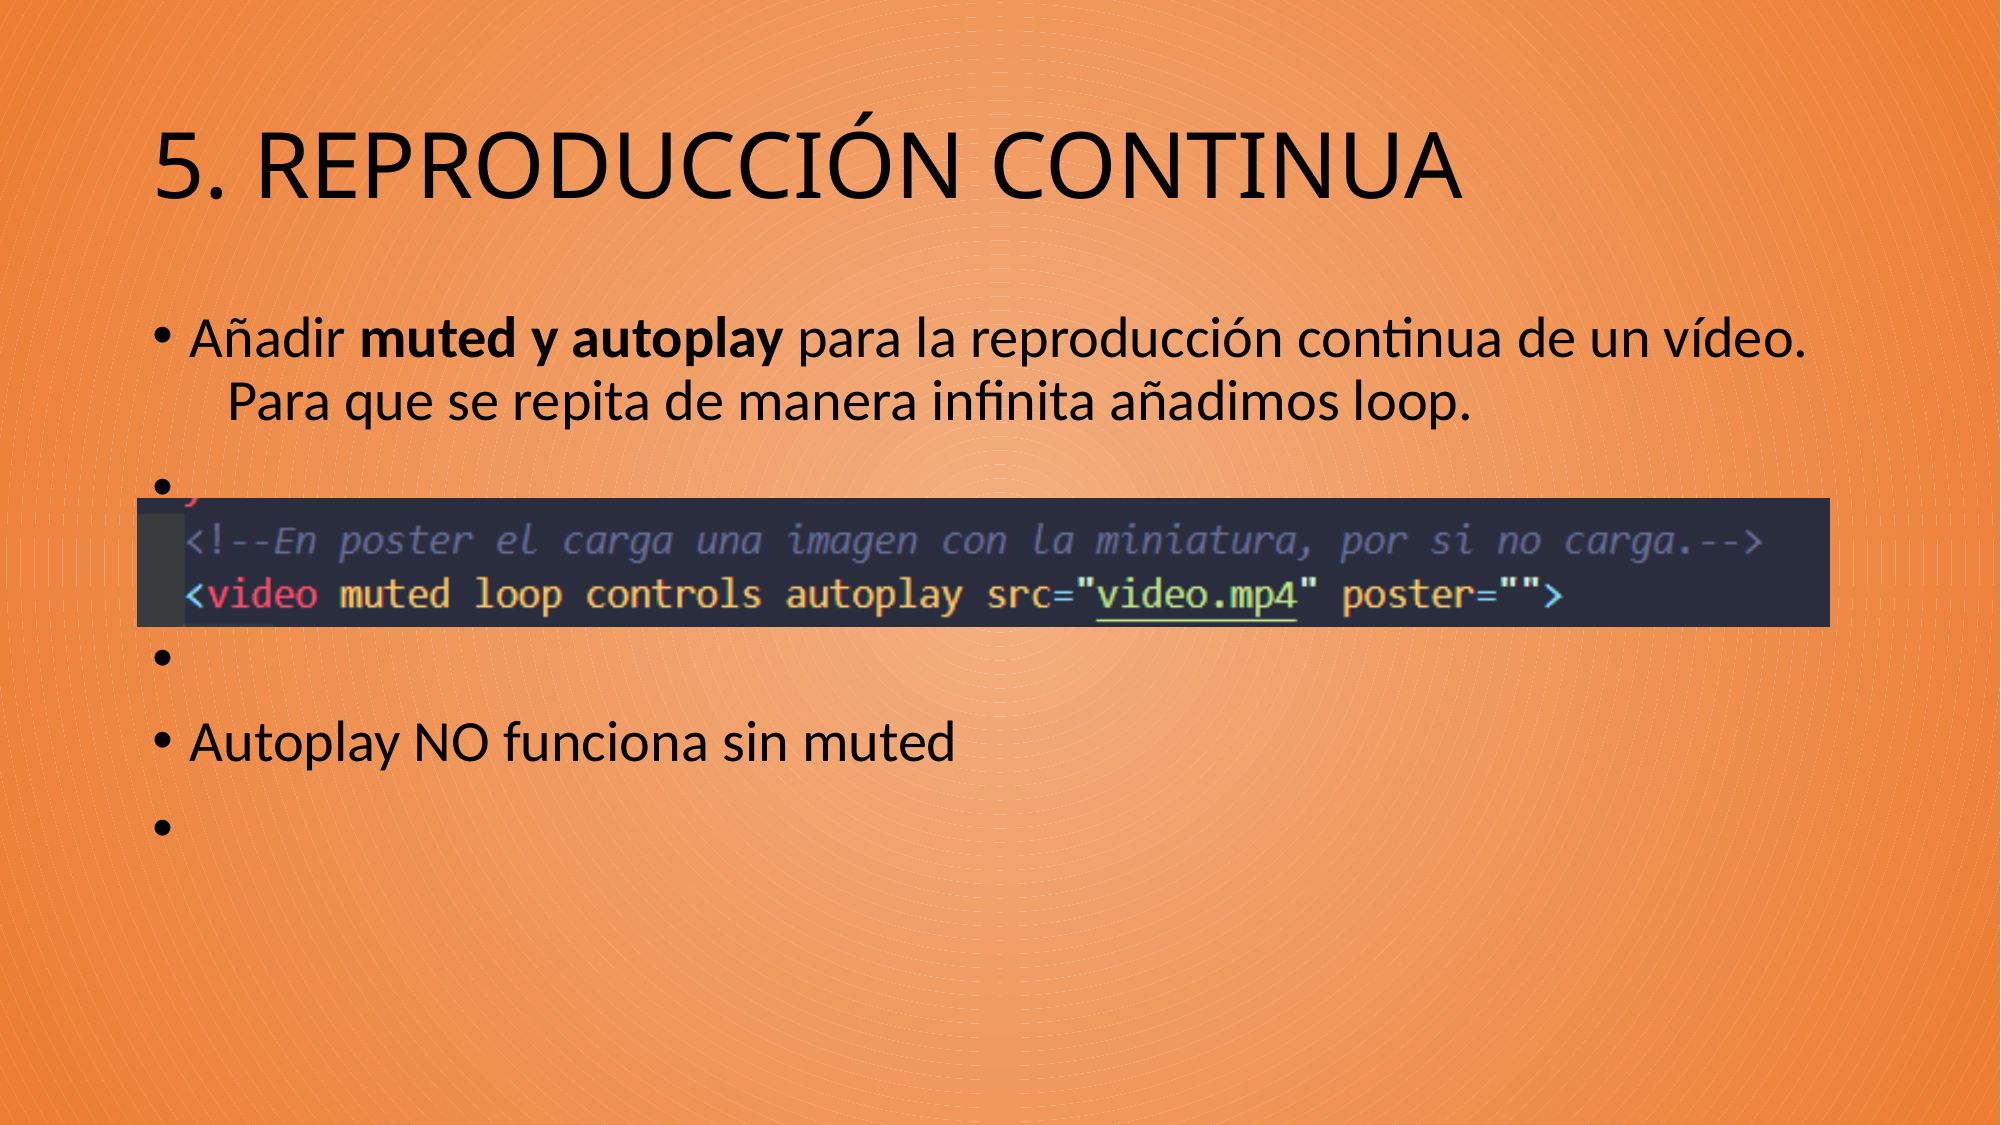

# 5. REPRODUCCIÓN CONTINUA
Añadir muted y autoplay para la reproducción continua de un vídeo. Para que se repita de manera infinita añadimos loop.
Autoplay NO funciona sin muted